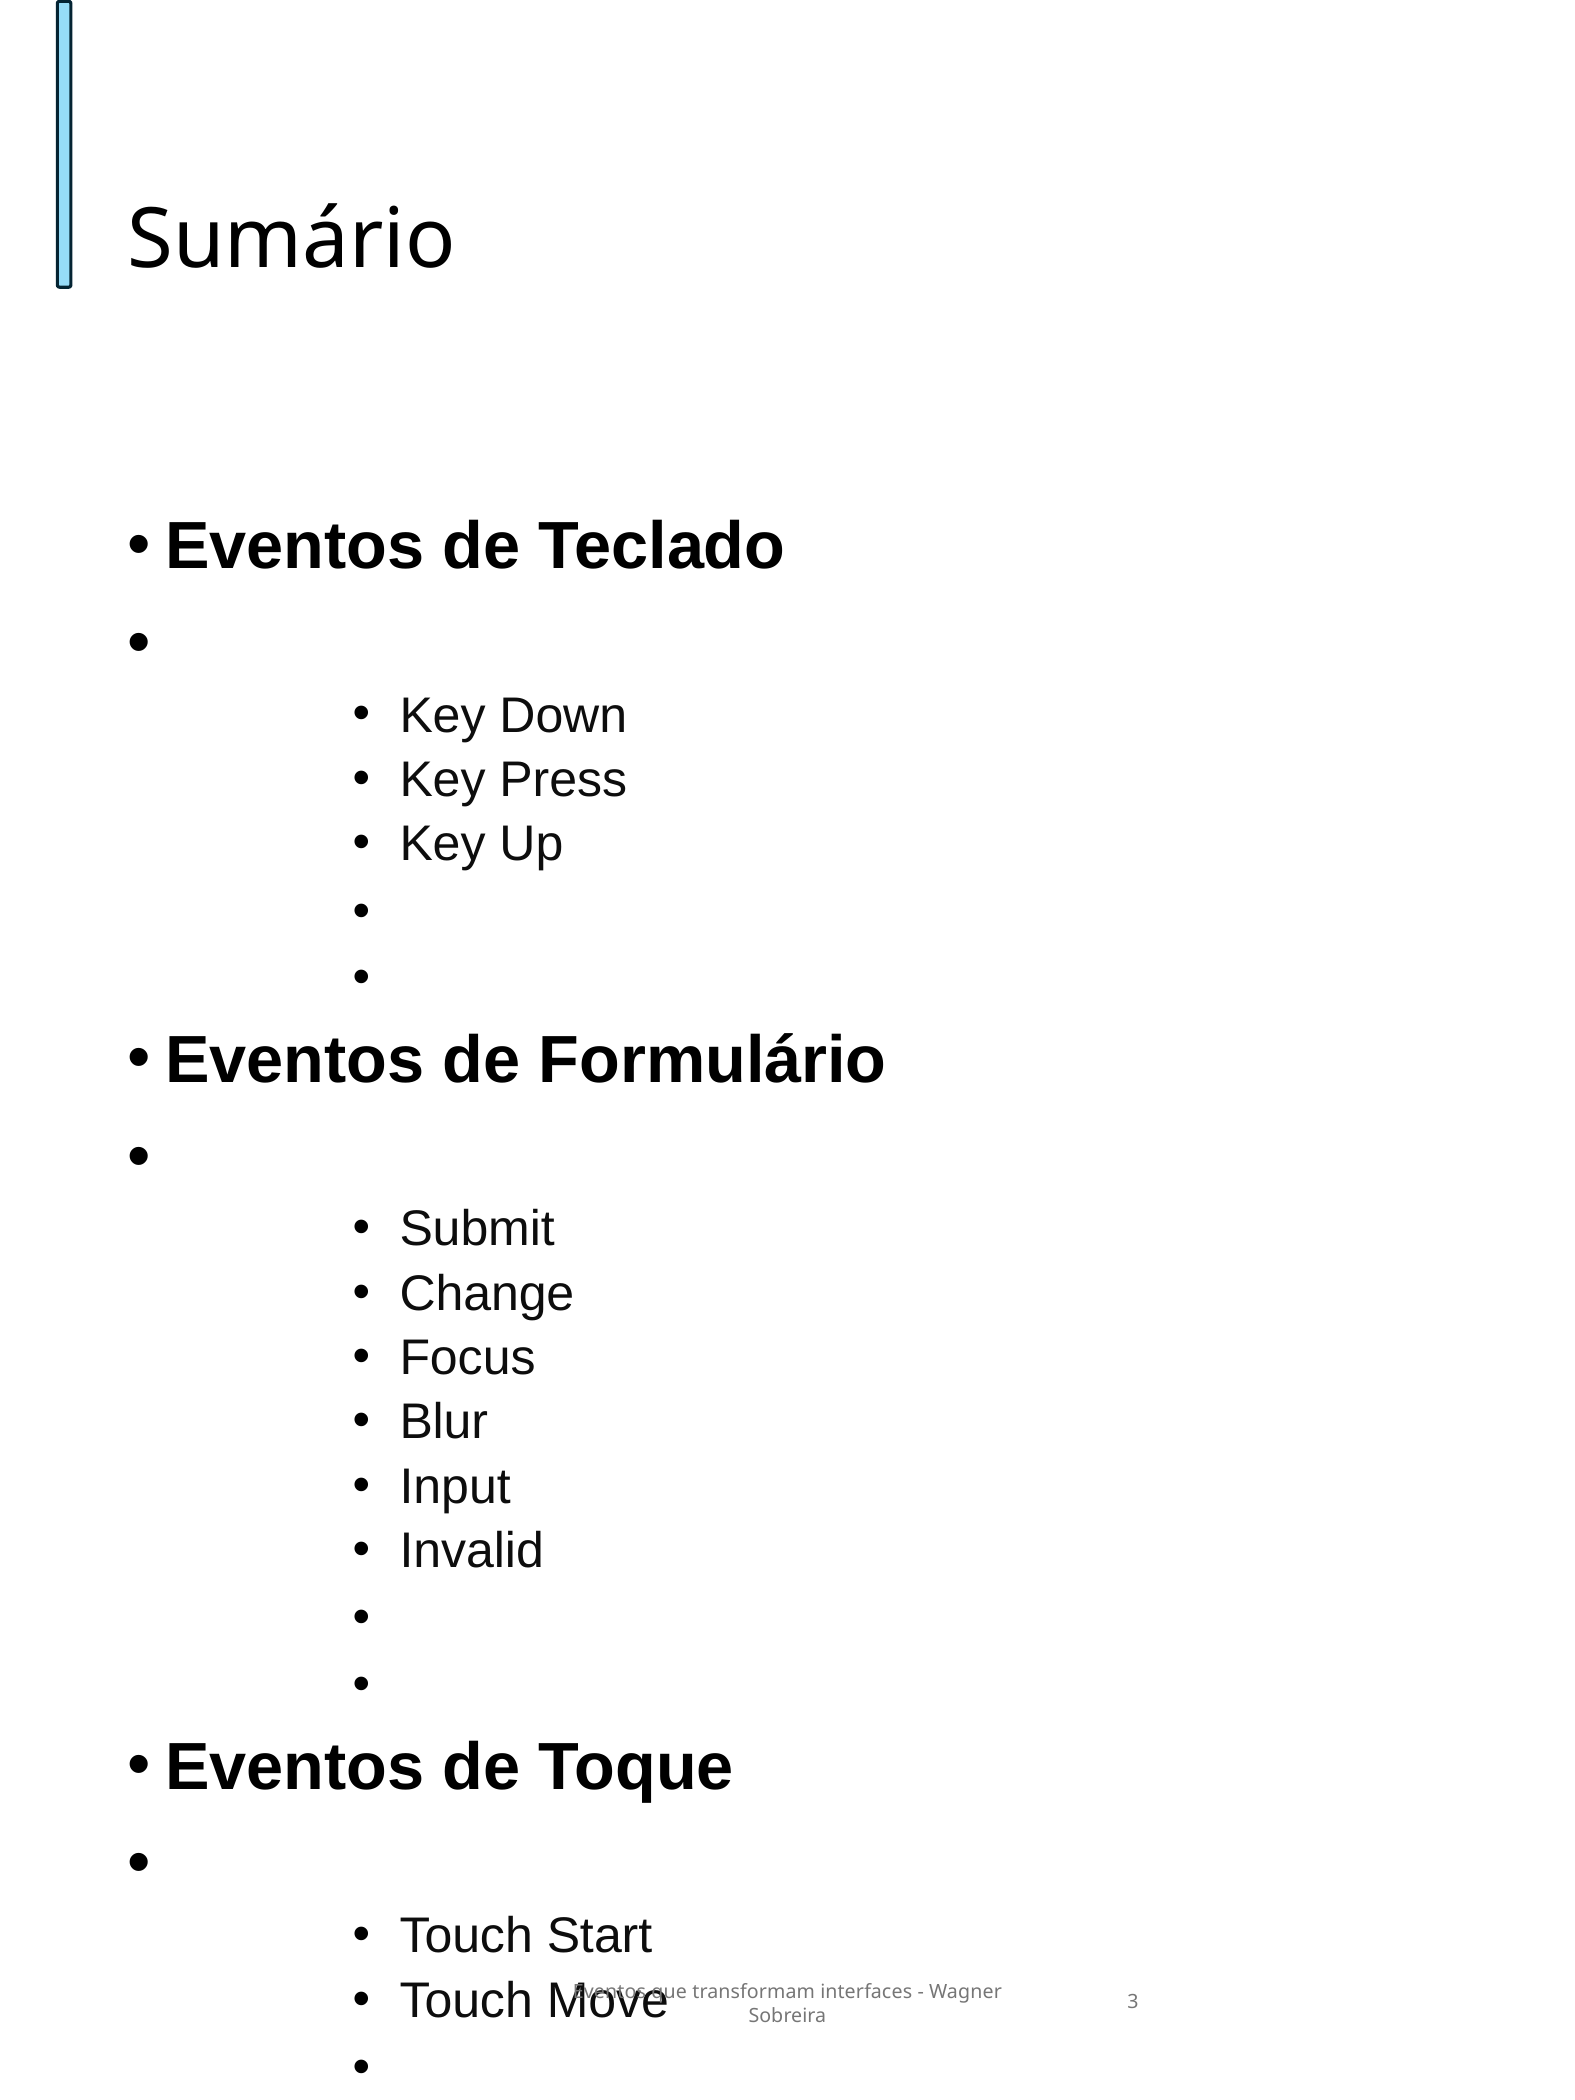

Sumário
Eventos de Teclado
Key Down
Key Press
Key Up
Eventos de Formulário
Submit
Change
Focus
Blur
Input
Invalid
Eventos de Toque
Touch Start
Touch Move
Eventos que transformam interfaces - Wagner Sobreira